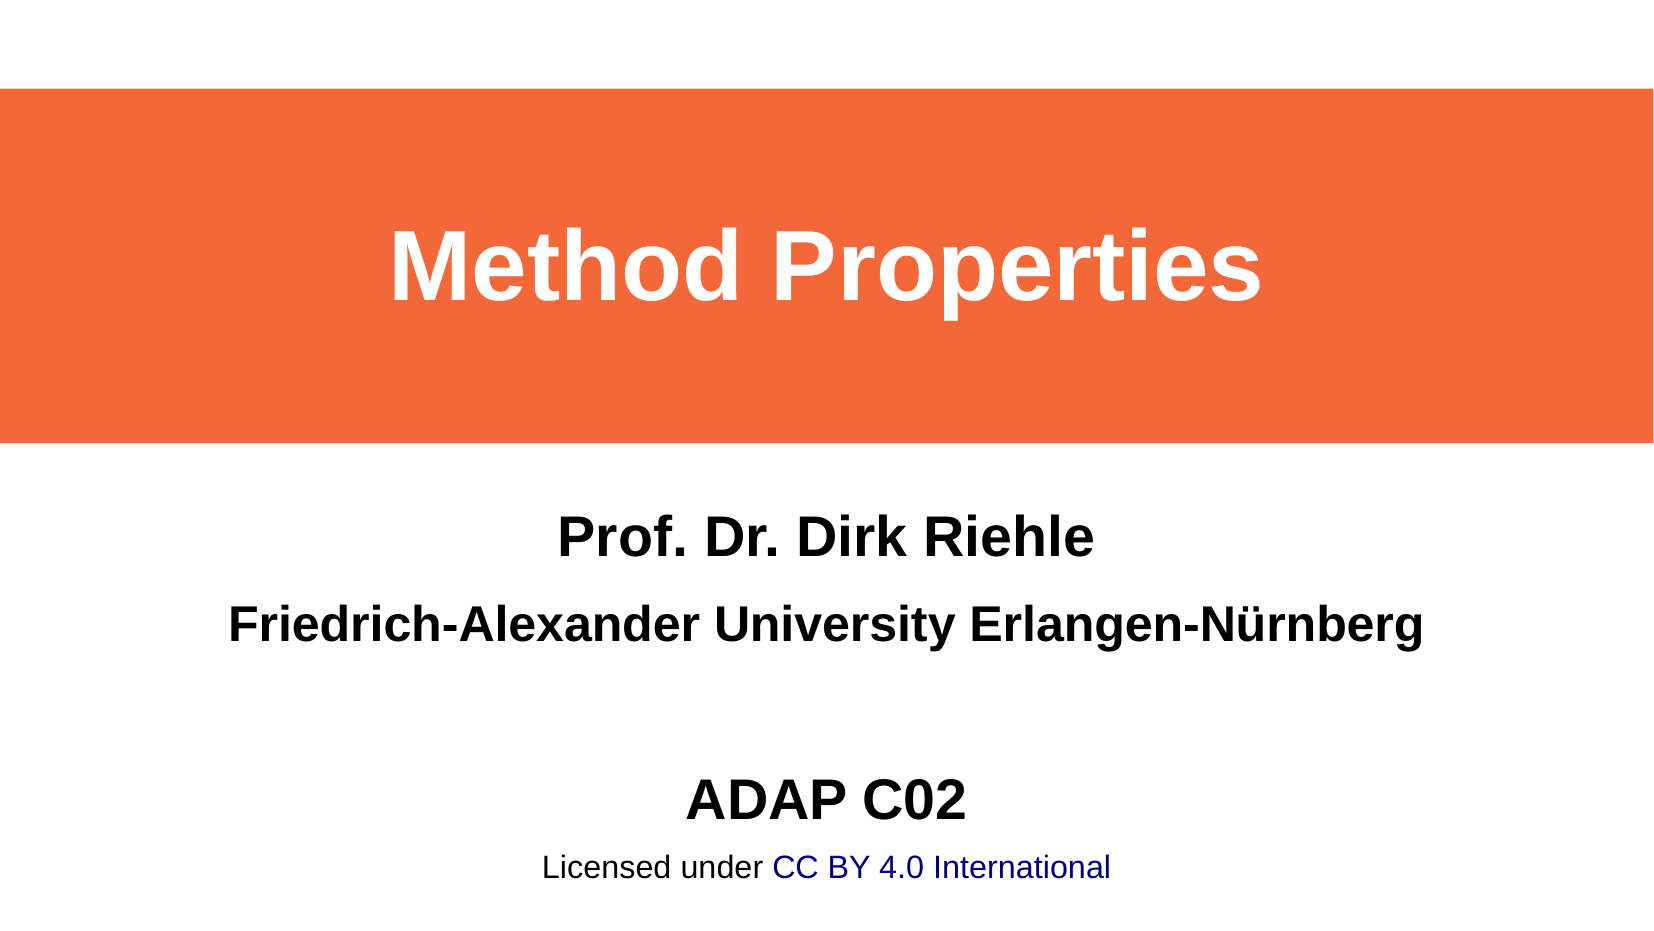

# Method Properties
Prof. Dr. Dirk Riehle
Friedrich-Alexander University Erlangen-Nürnberg
ADAP C02
Licensed under CC BY 4.0 International